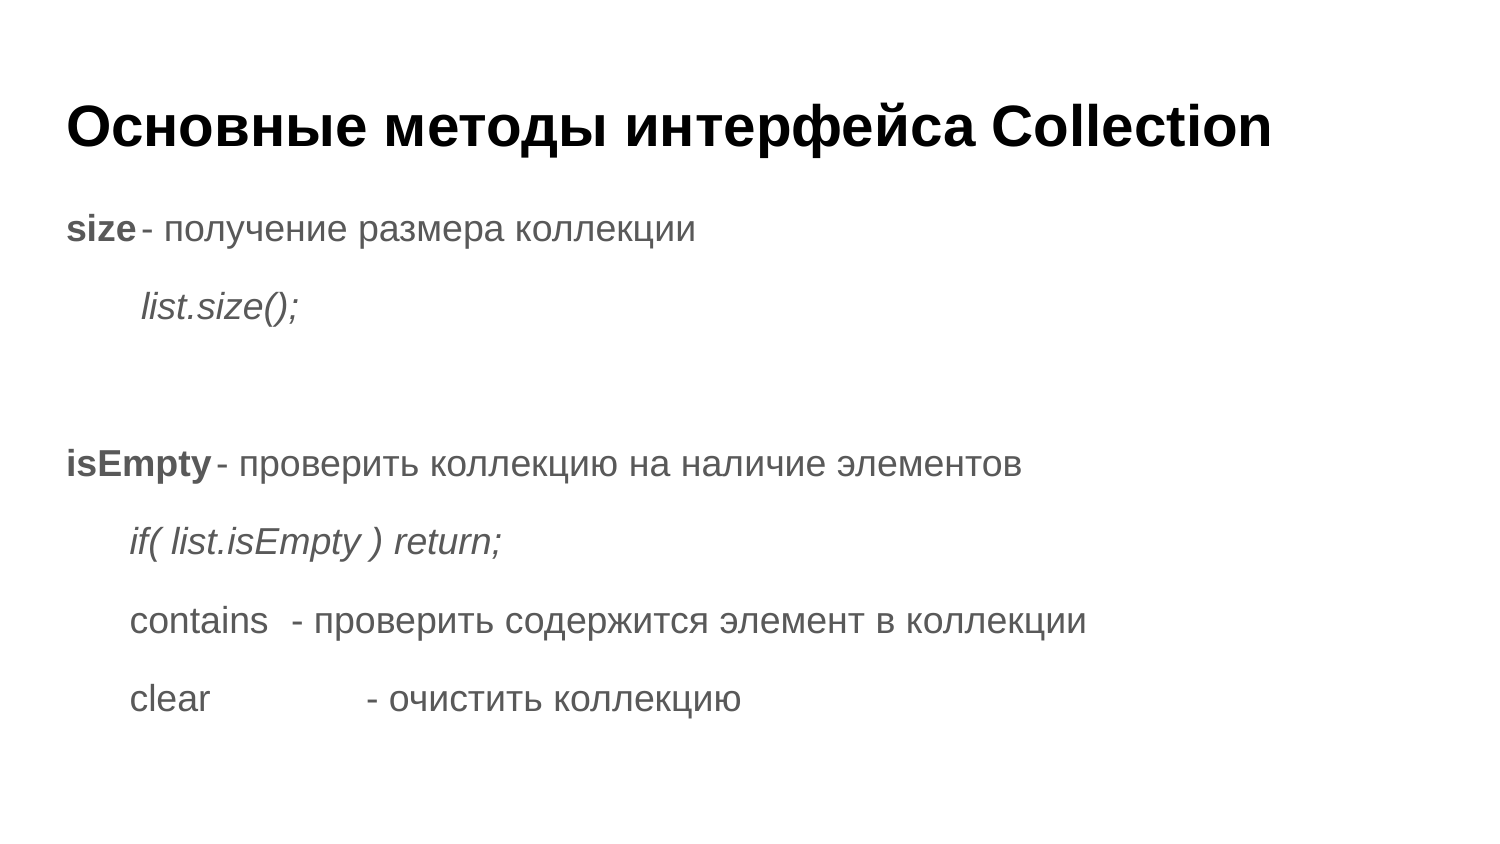

# Основные методы интерфейса Collection
size	- получение размера коллекции
	list.size();
isEmpty	- проверить коллекцию на наличие элементов
if( list.isEmpty ) return;
contains 	- проверить содержится элемент в коллекции
clear 		- очистить коллекцию